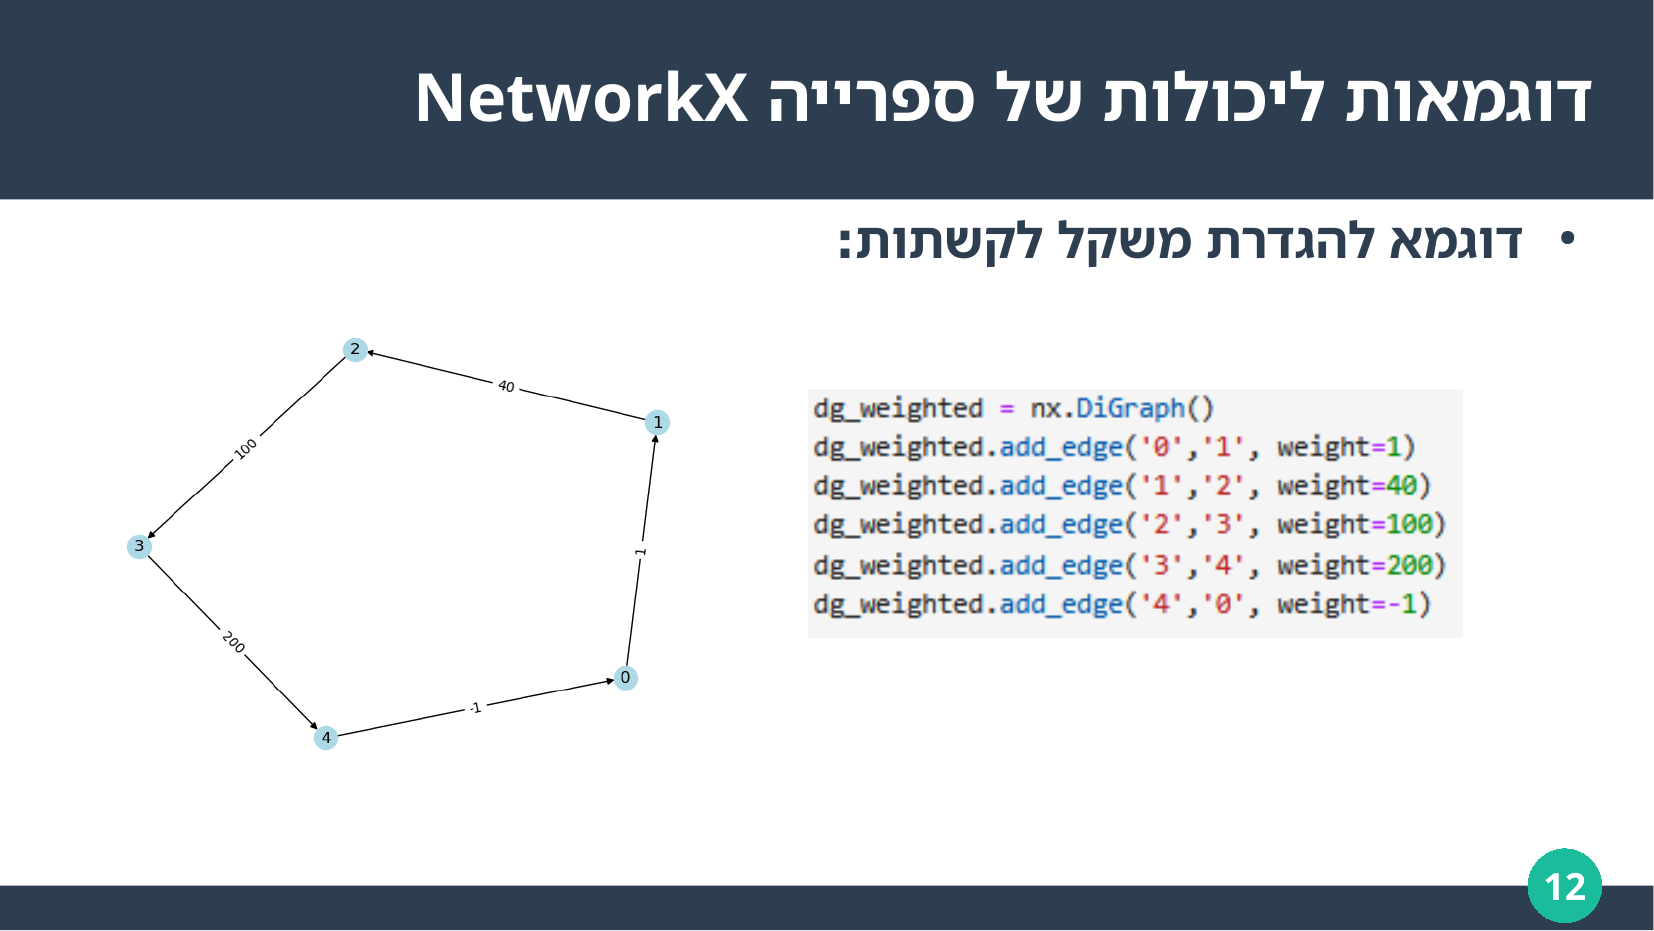

# דוגמאות ליכולות של ספרייה NetworkX
דוגמא להגדרת משקל לקשתות:
12